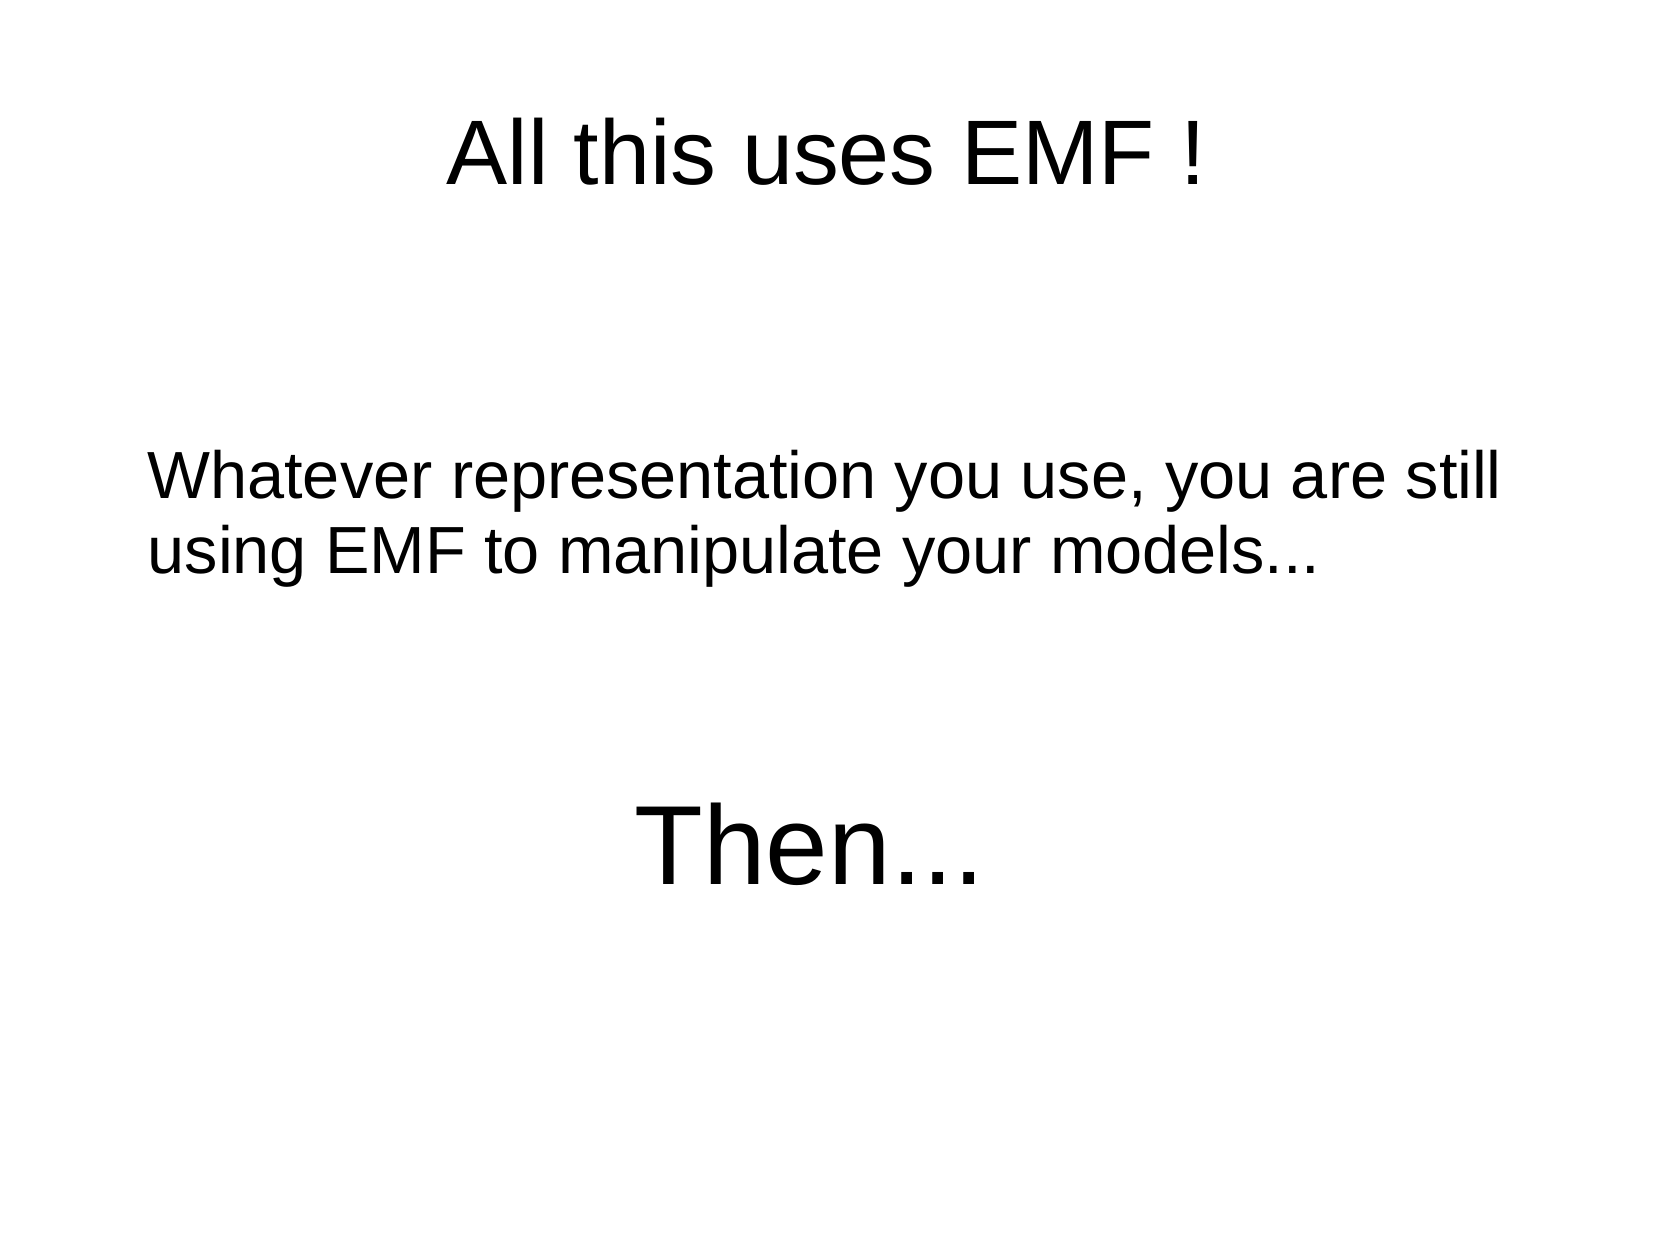

# All this uses EMF !
Whatever representation you use, you are still using EMF to manipulate your models...
Then...